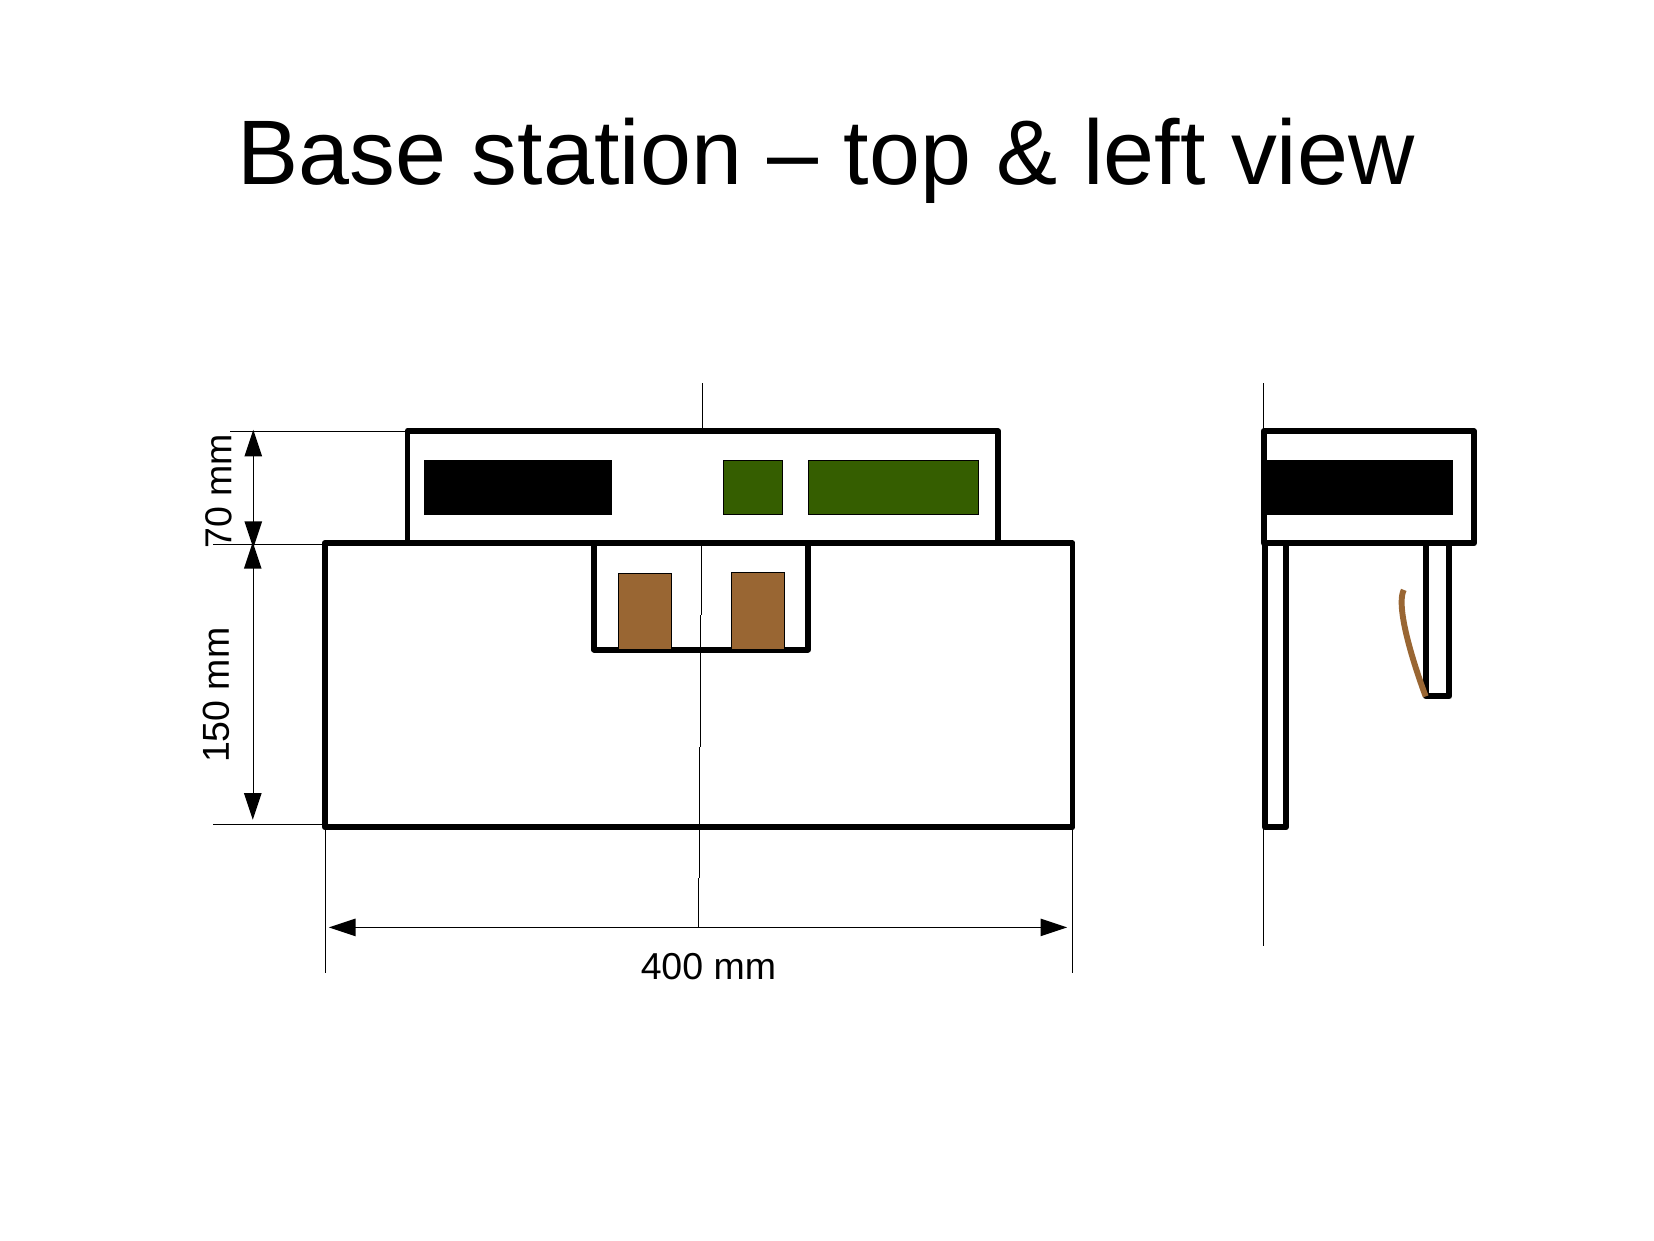

# Base station – top & left view
70 mm
150 mm
400 mm